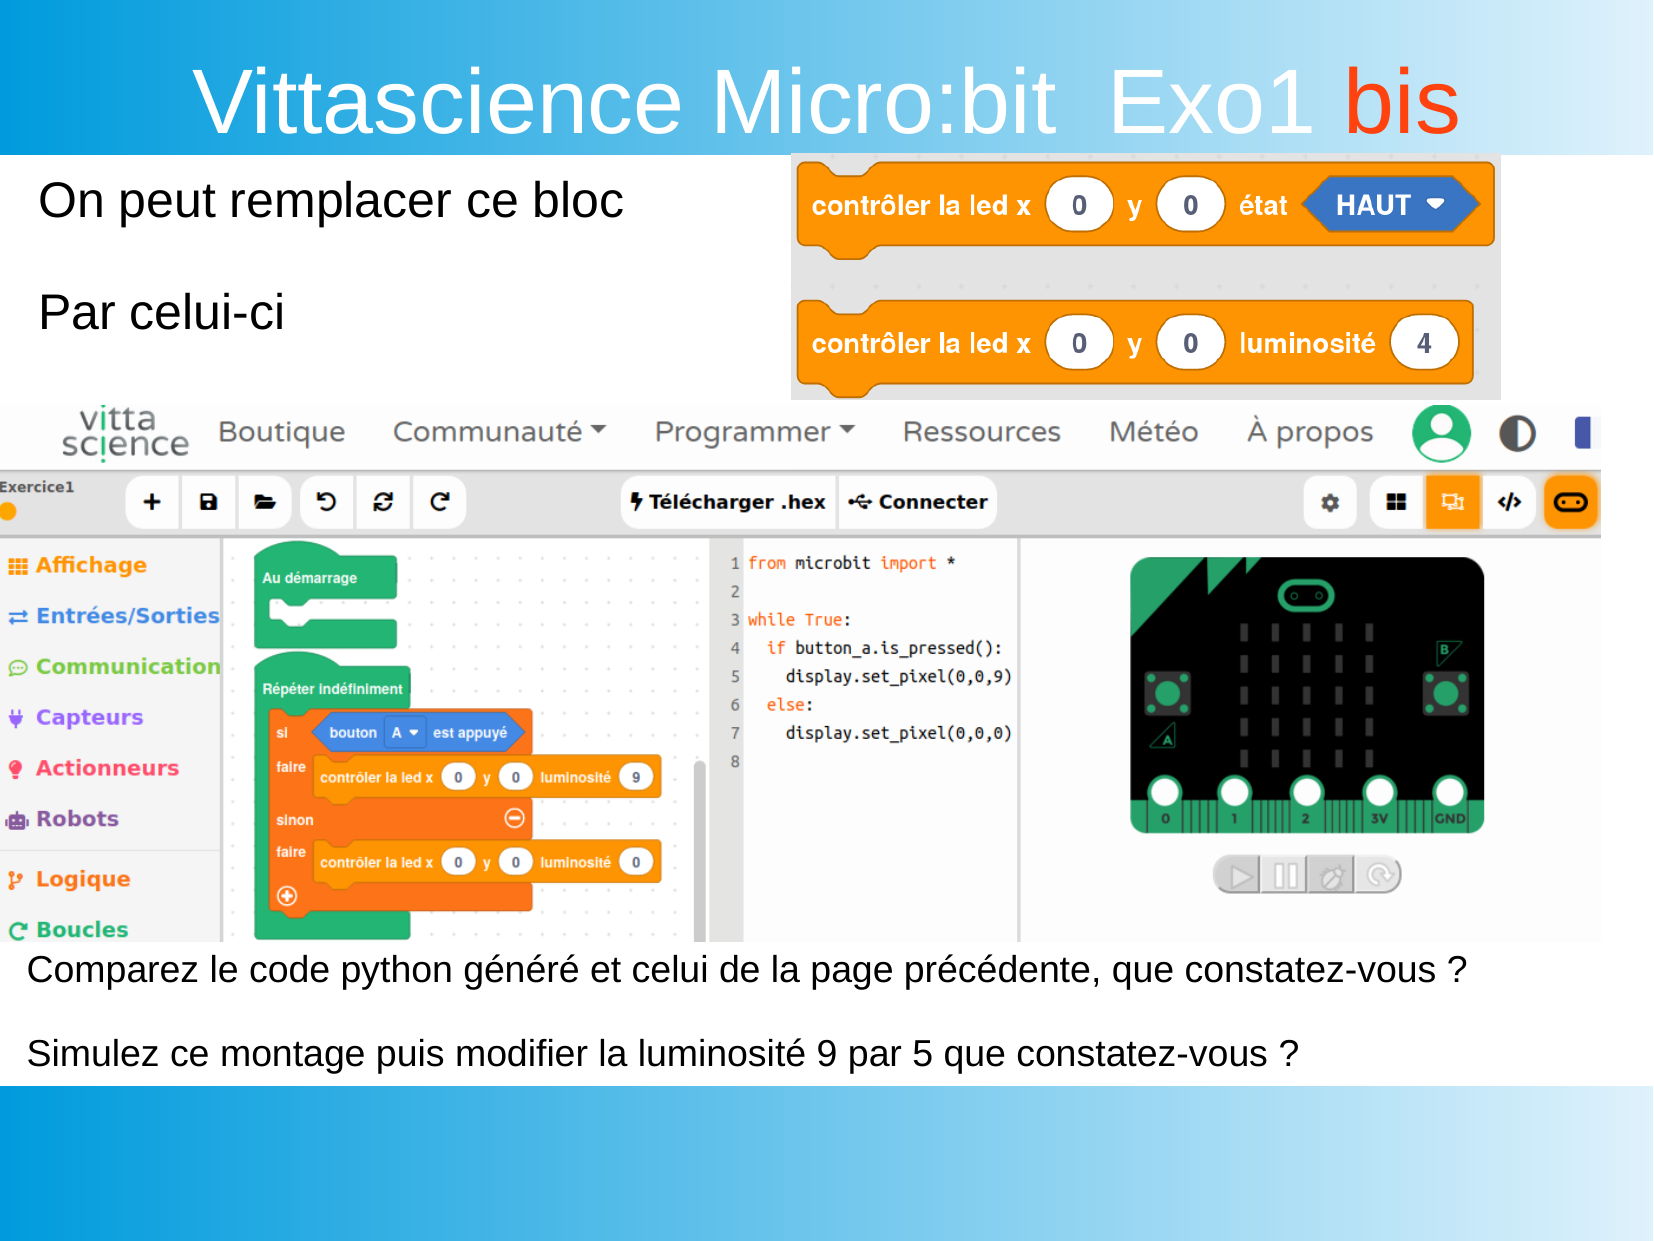

# Vittascience Micro:bit Exo1 bis
On peut remplacer ce bloc
Par celui-ci
Comparez le code python généré et celui de la page précédente, que constatez-vous ?
Simulez ce montage puis modifier la luminosité 9 par 5 que constatez-vous ?